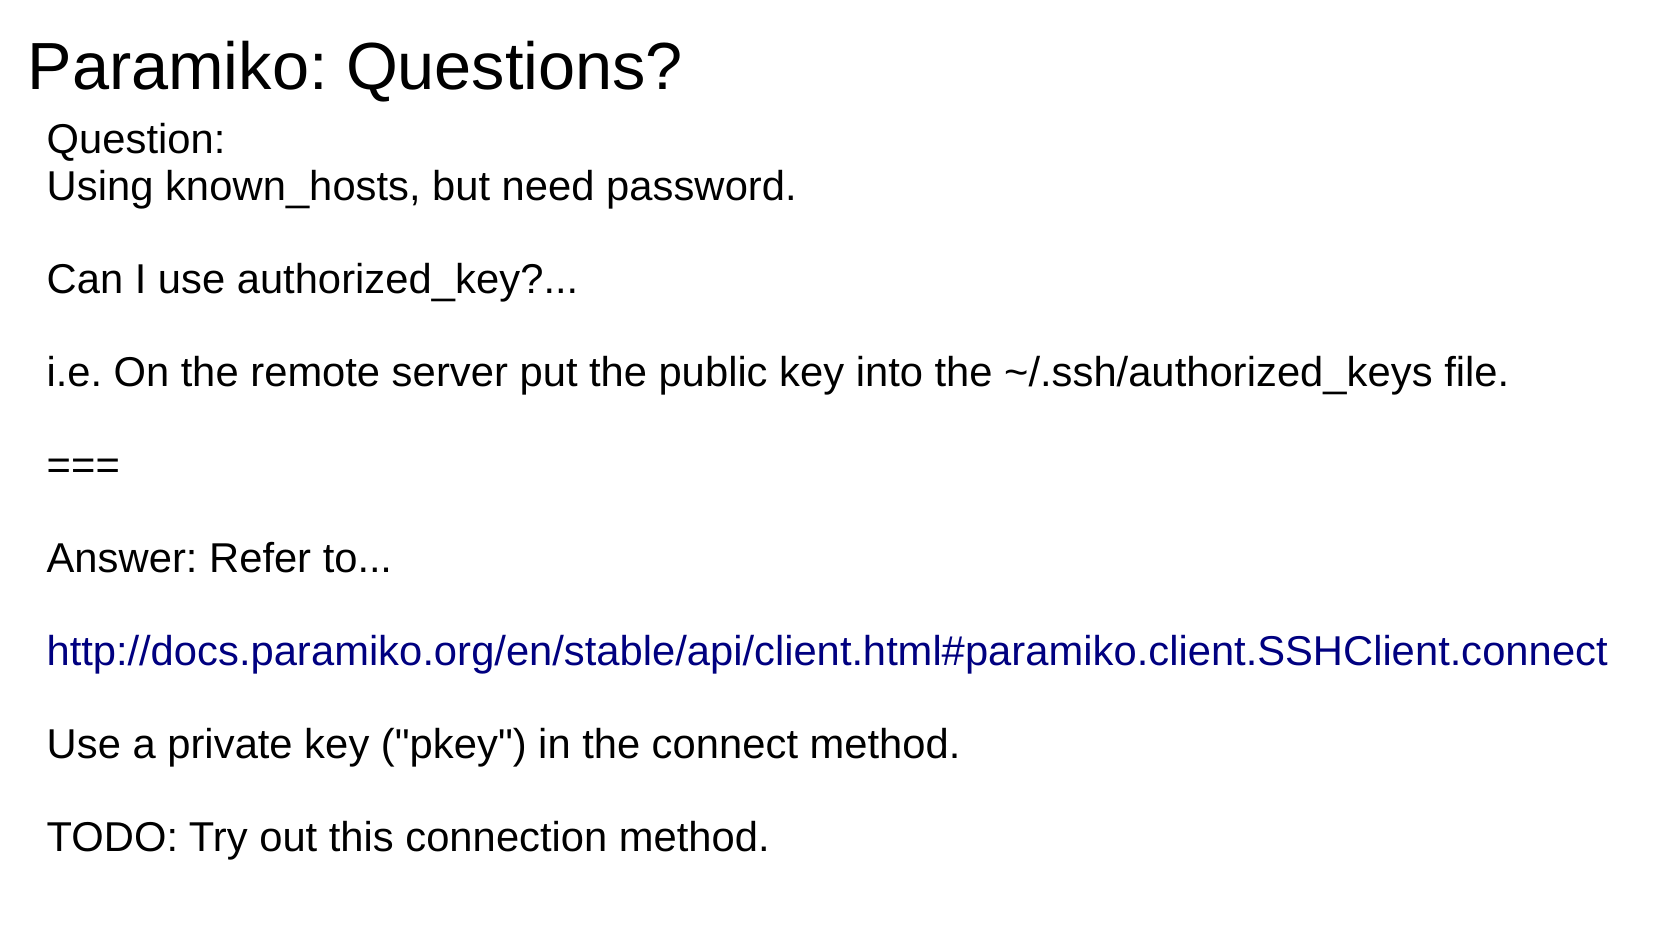

# Paramiko: Questions?
Question:
Using known_hosts, but need password.
Can I use authorized_key?...
i.e. On the remote server put the public key into the ~/.ssh/authorized_keys file.
===
Answer: Refer to...
 http://docs.paramiko.org/en/stable/api/client.html#paramiko.client.SSHClient.connect
Use a private key ("pkey") in the connect method.
TODO: Try out this connection method.